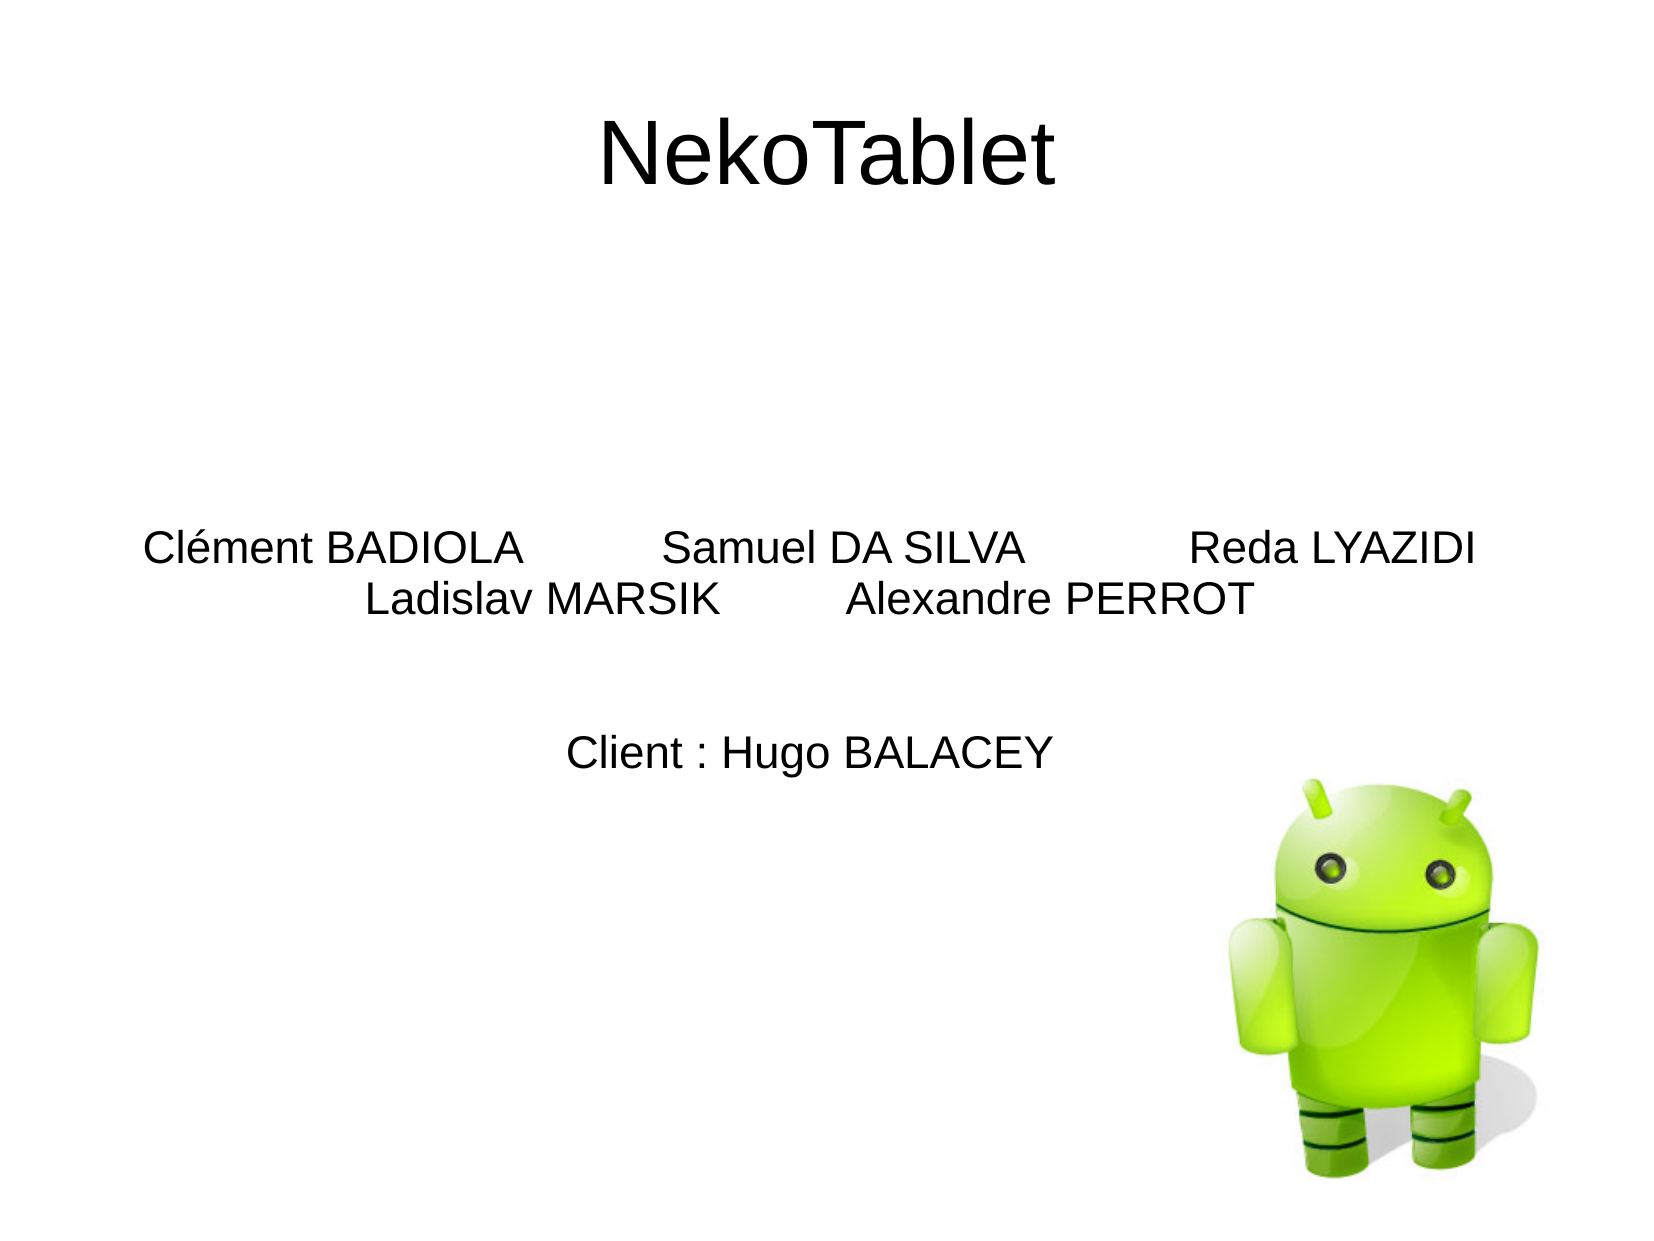

# NekoTablet
Clément BADIOLA Samuel DA SILVA Reda LYAZIDI
Ladislav MARSIK Alexandre PERROT
Client : Hugo BALACEY